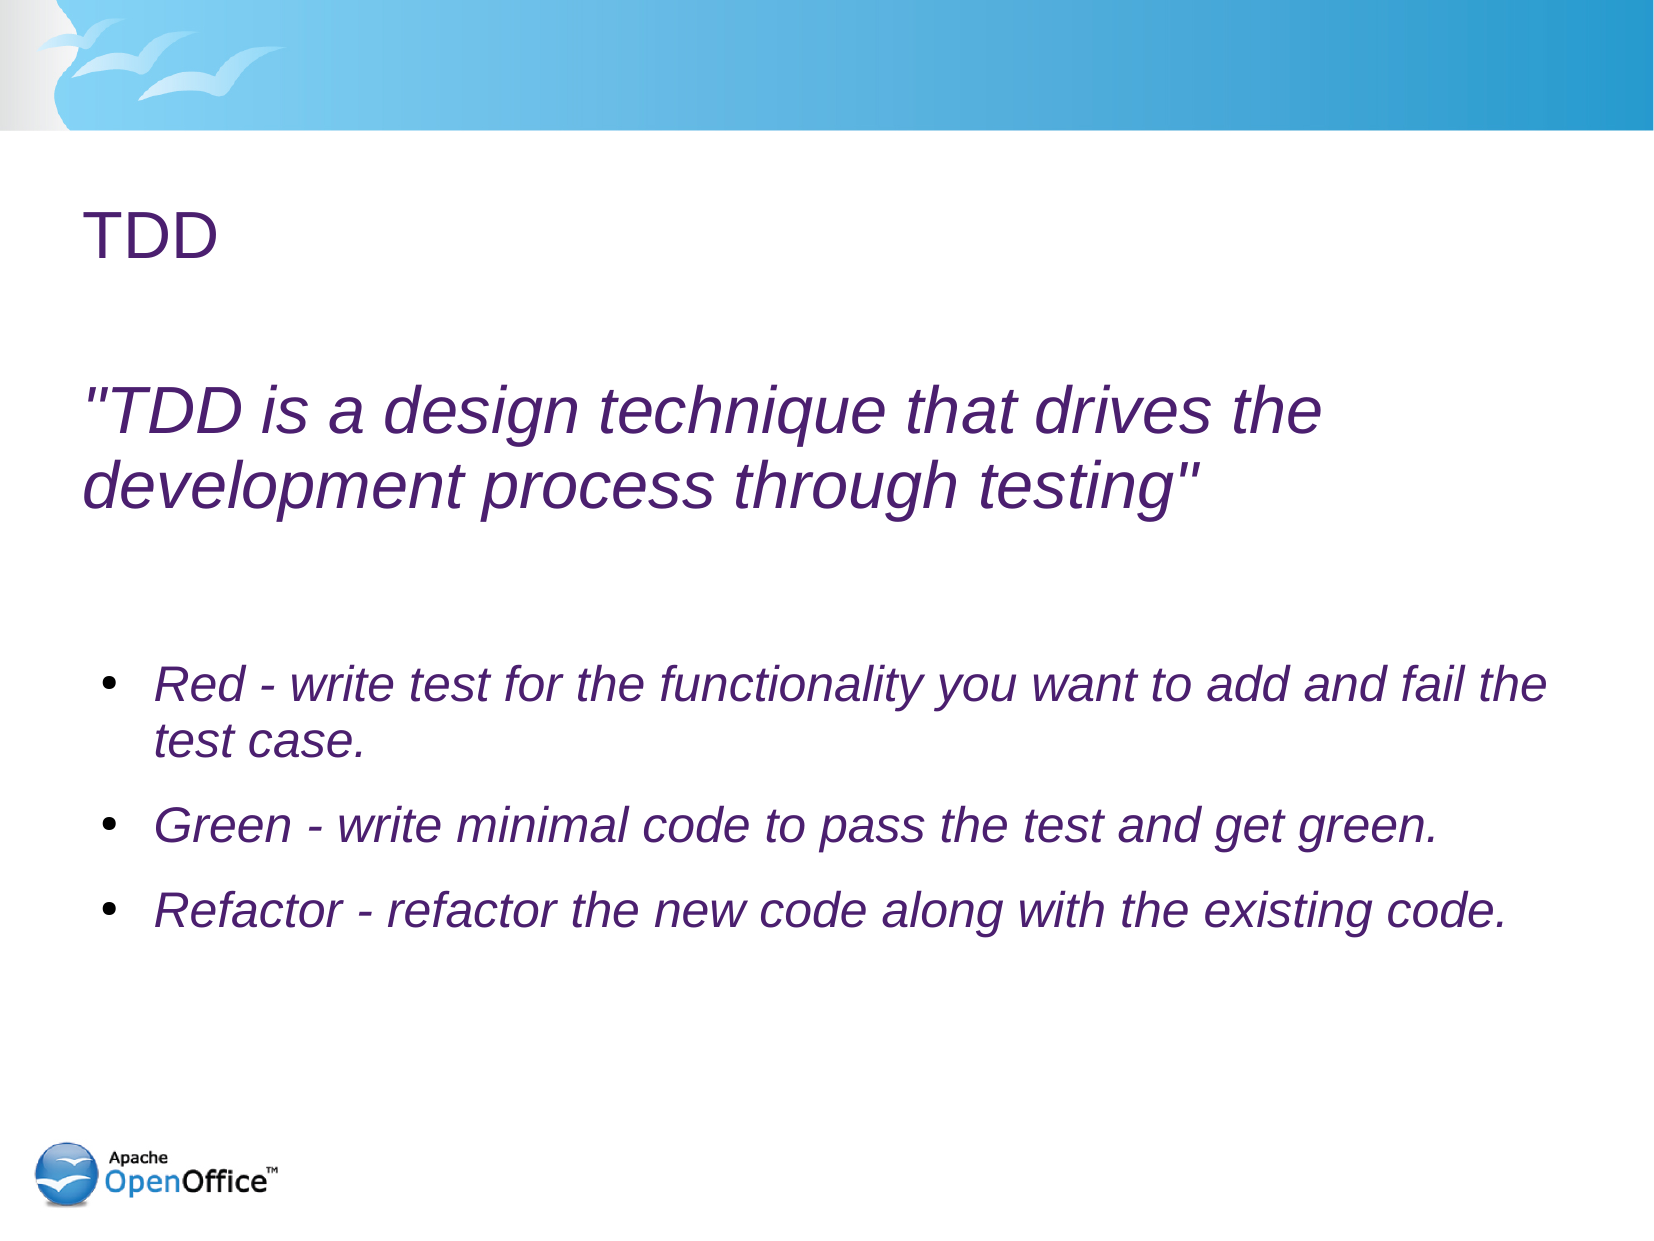

# TDD
"TDD is a design technique that drives the development process through testing"
Red - write test for the functionality you want to add and fail the test case.
Green - write minimal code to pass the test and get green.
Refactor - refactor the new code along with the existing code.